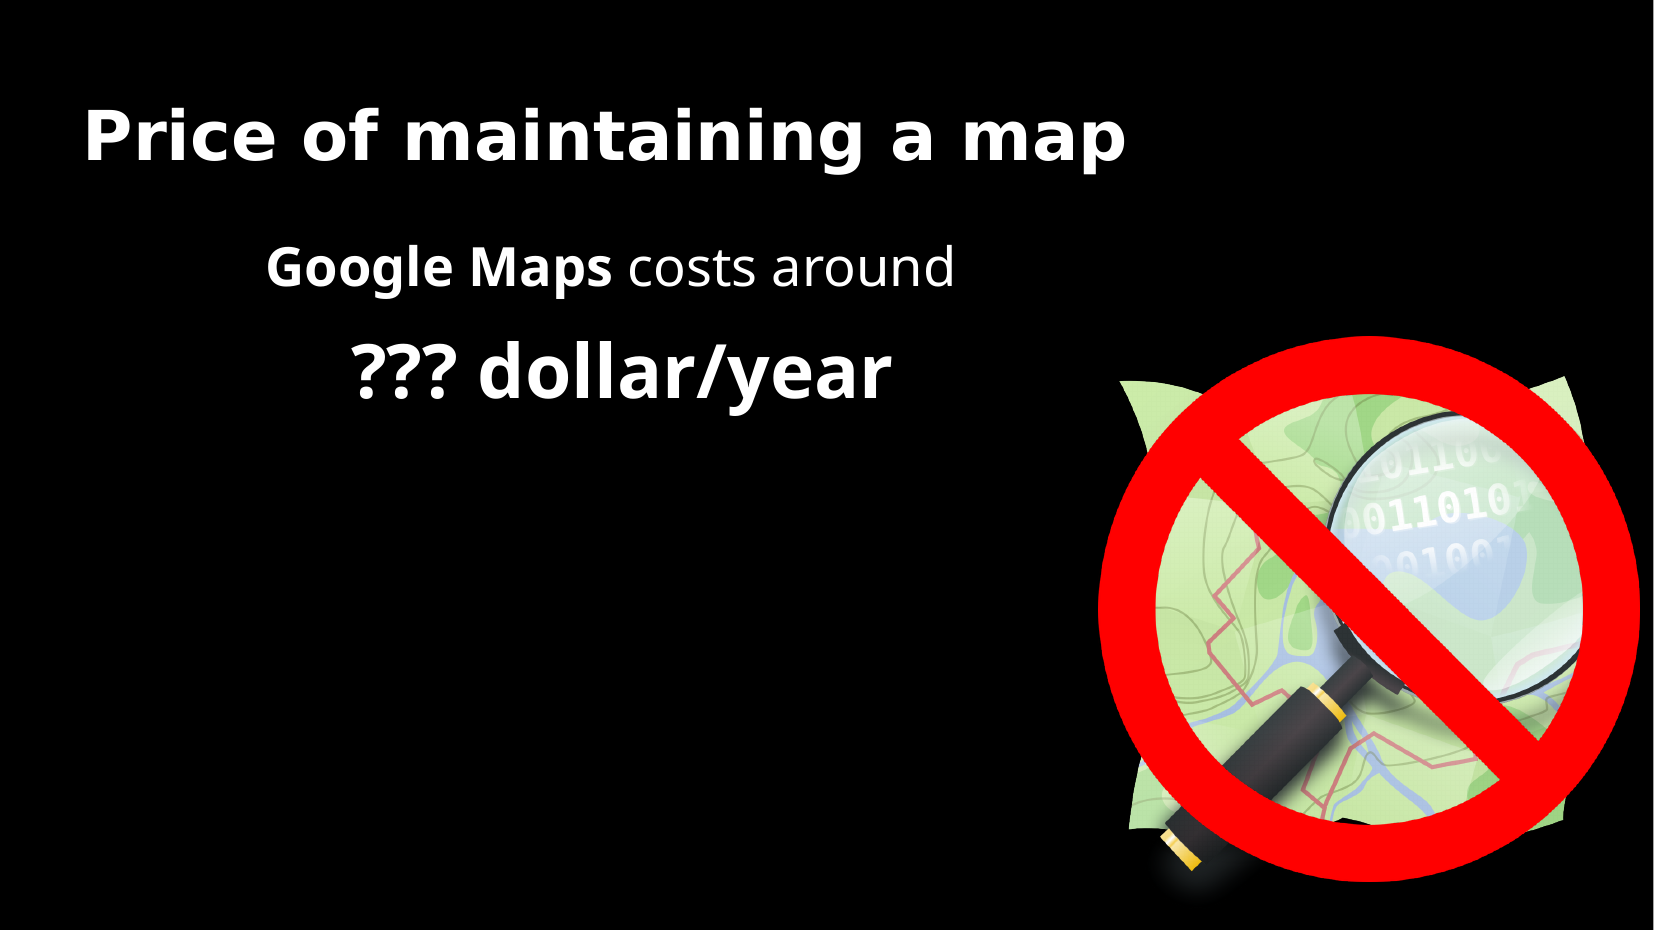

# Price of maintaining a map
 Google Maps costs around
 ??? dollar/year